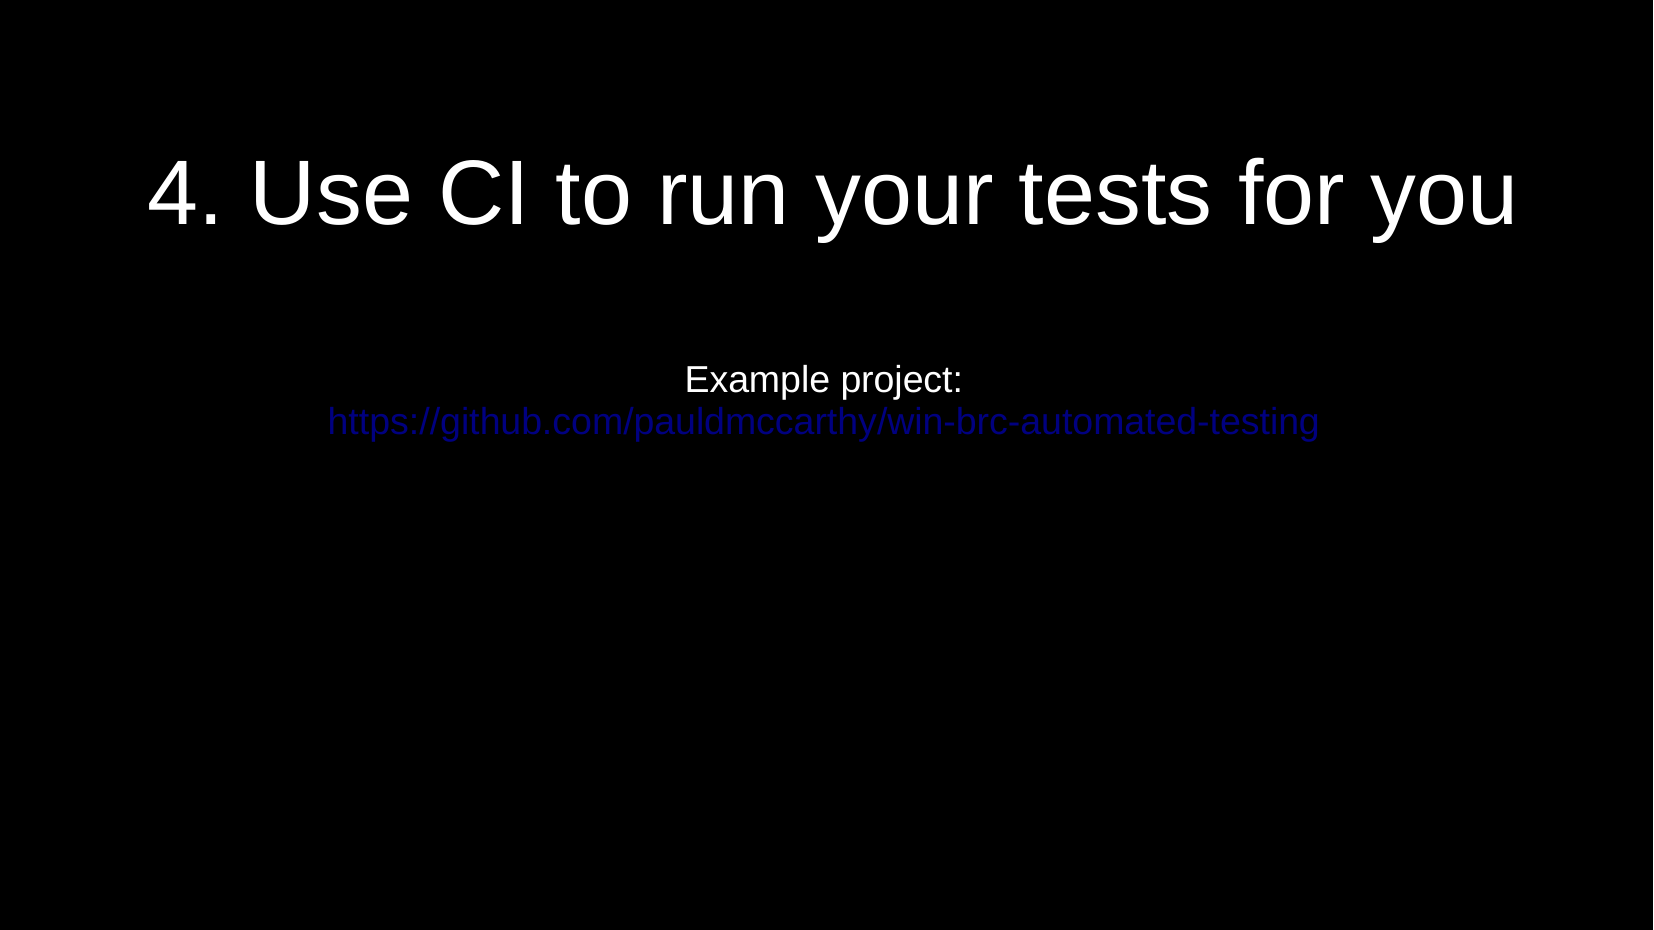

# 4. Use CI to run your tests for you
Example project:
https://github.com/pauldmccarthy/win-brc-automated-testing